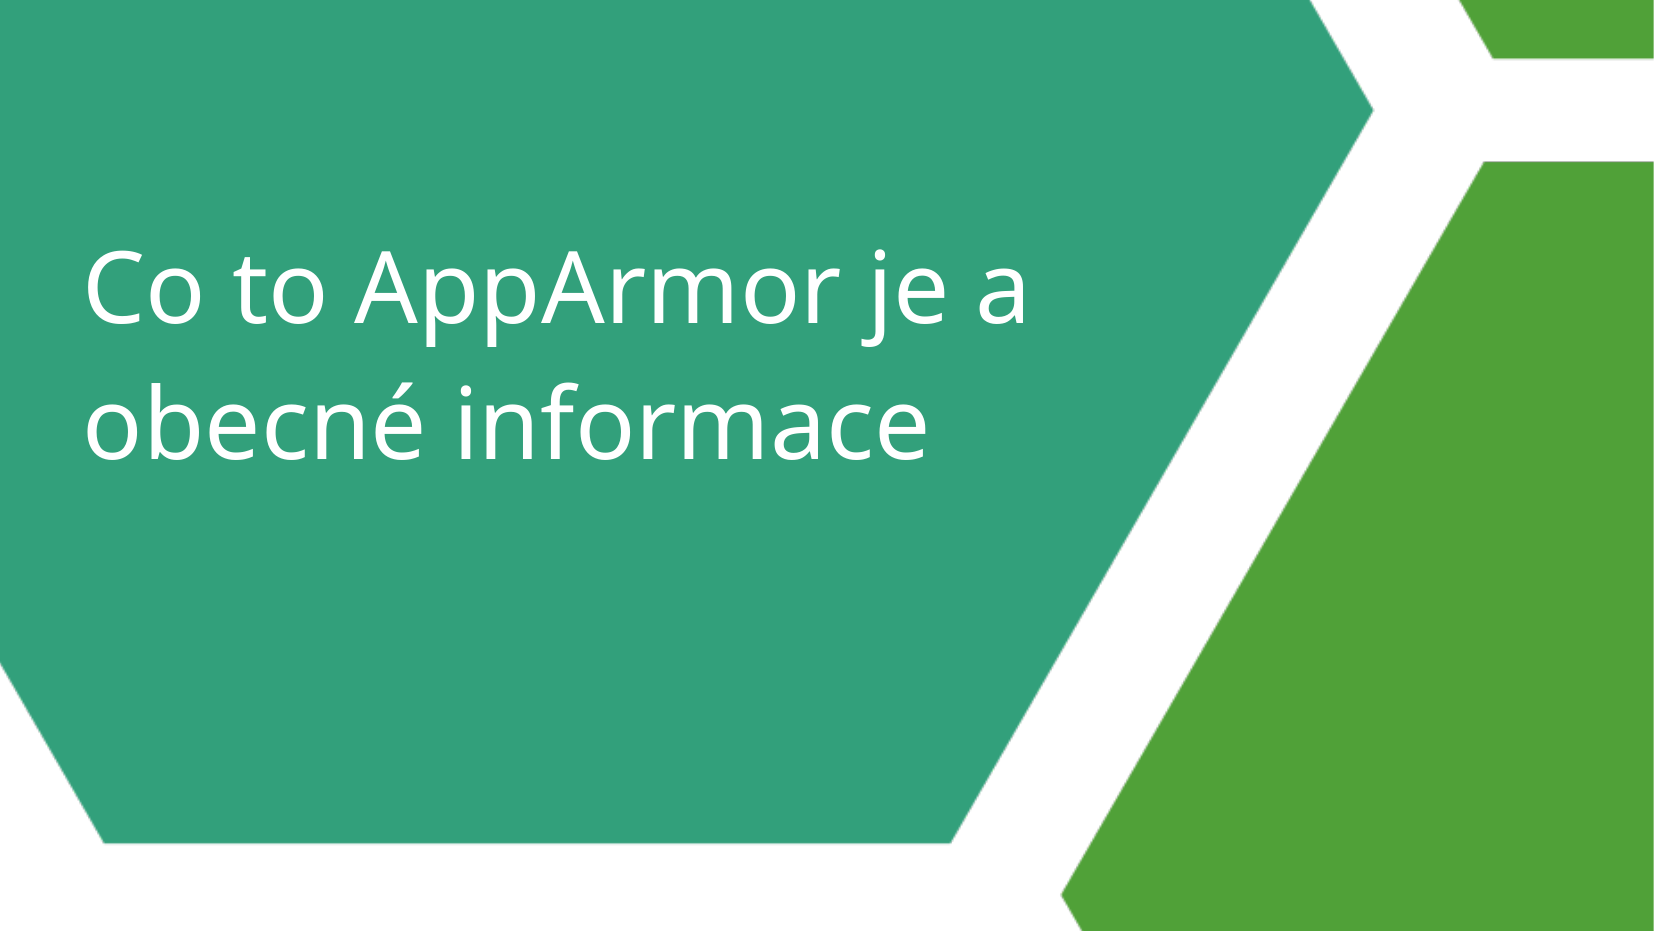

# Co to AppArmor je a obecné informace